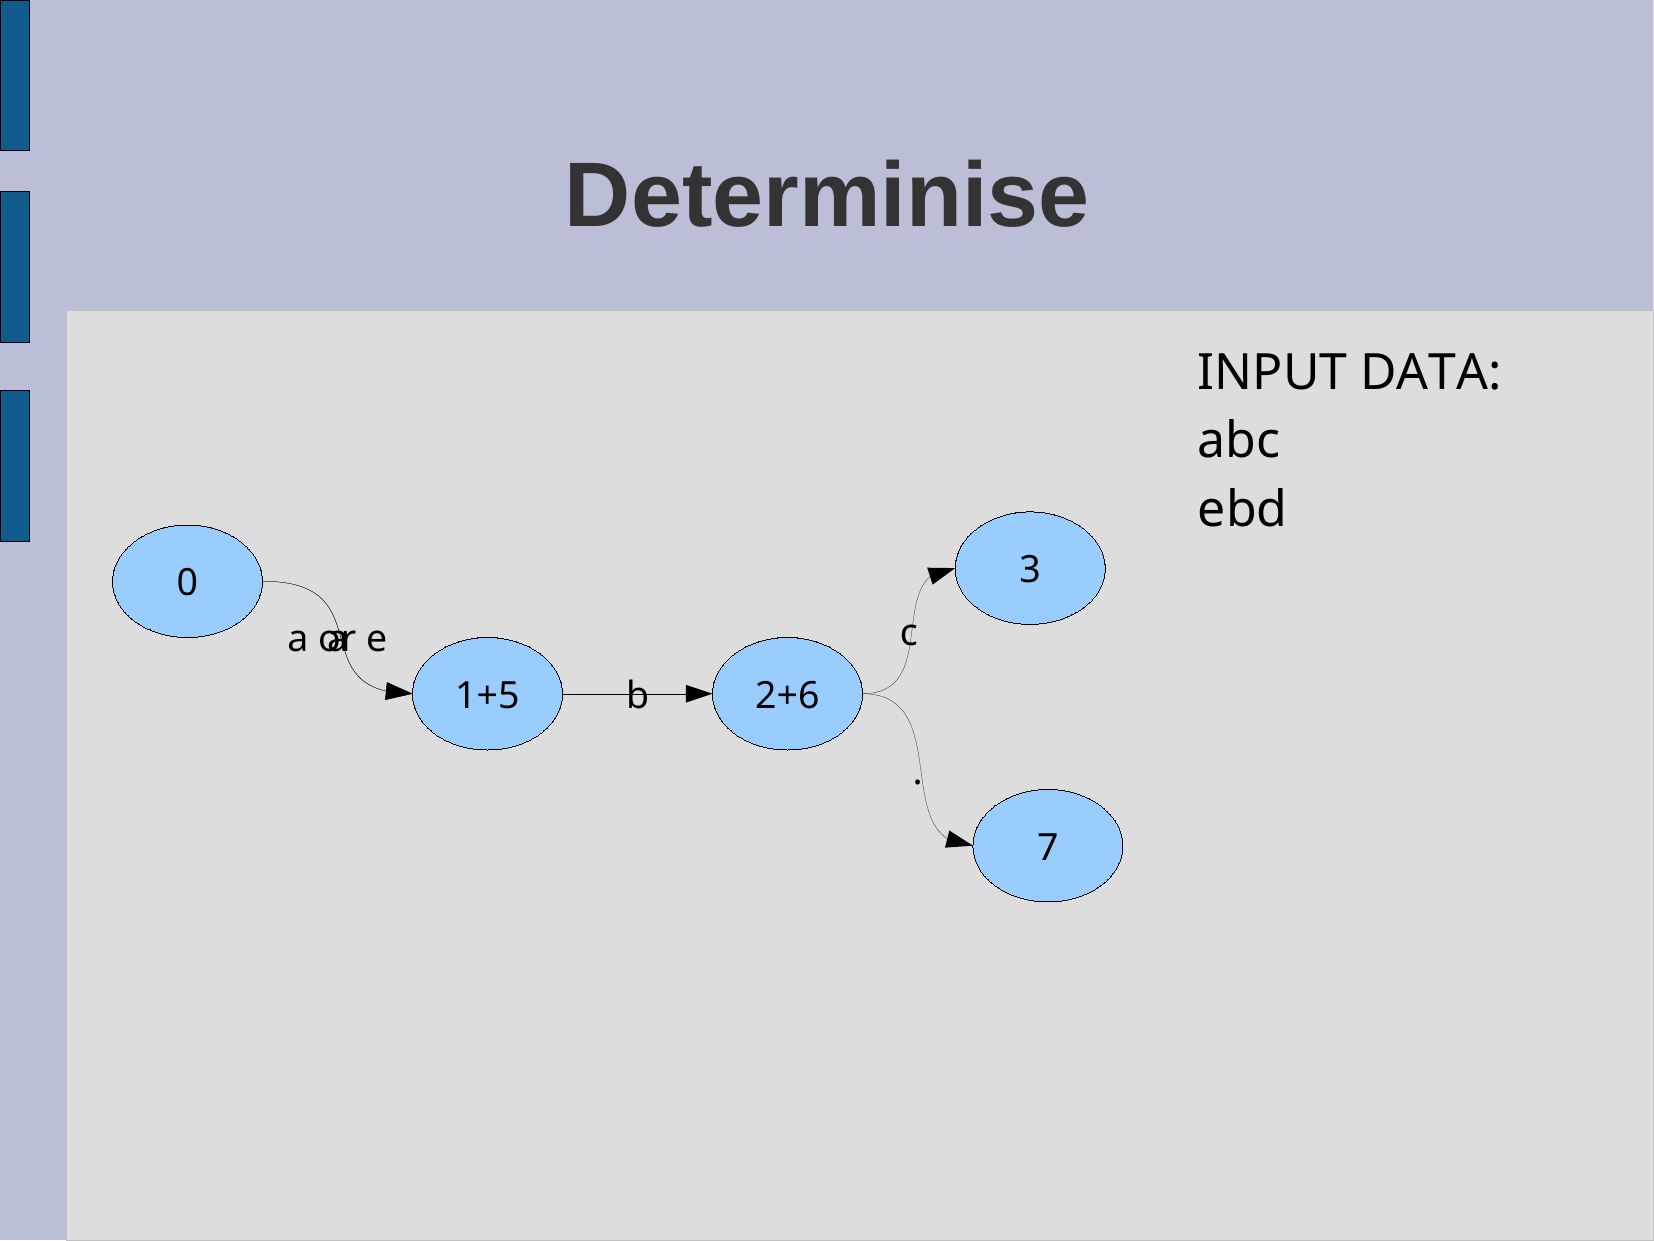

# Determinise
INPUT DATA:
abc
ebd
3
0
1+5
2+6
7